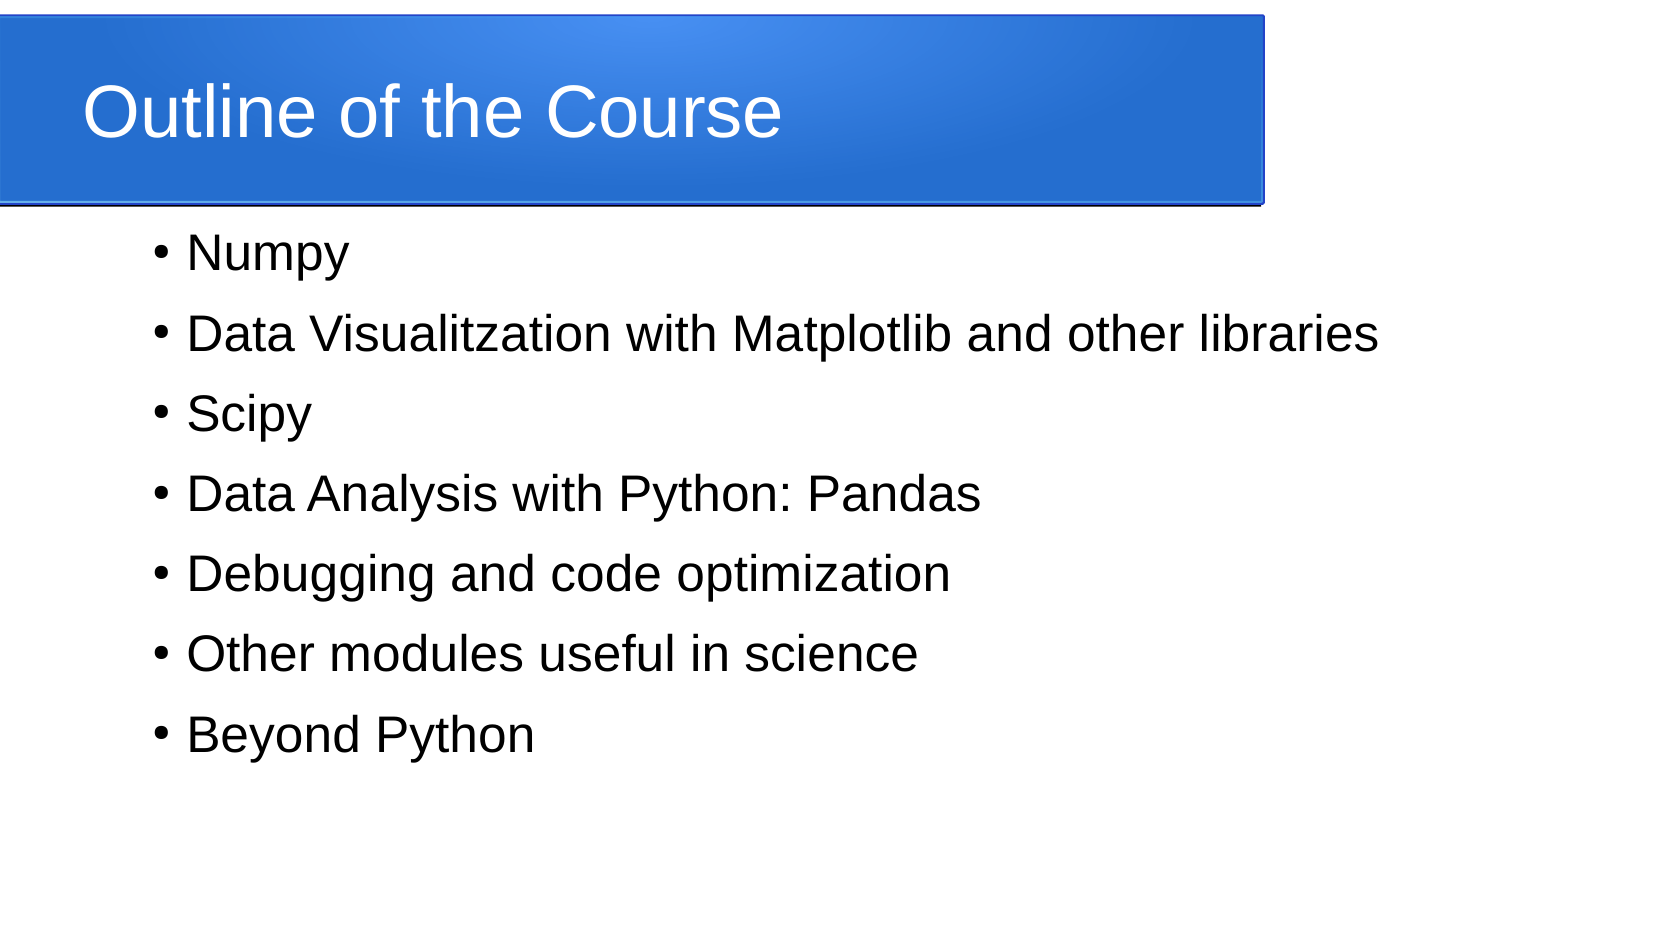

# Outline of the Course
Numpy
Data Visualitzation with Matplotlib and other libraries
Scipy
Data Analysis with Python: Pandas
Debugging and code optimization
Other modules useful in science
Beyond Python